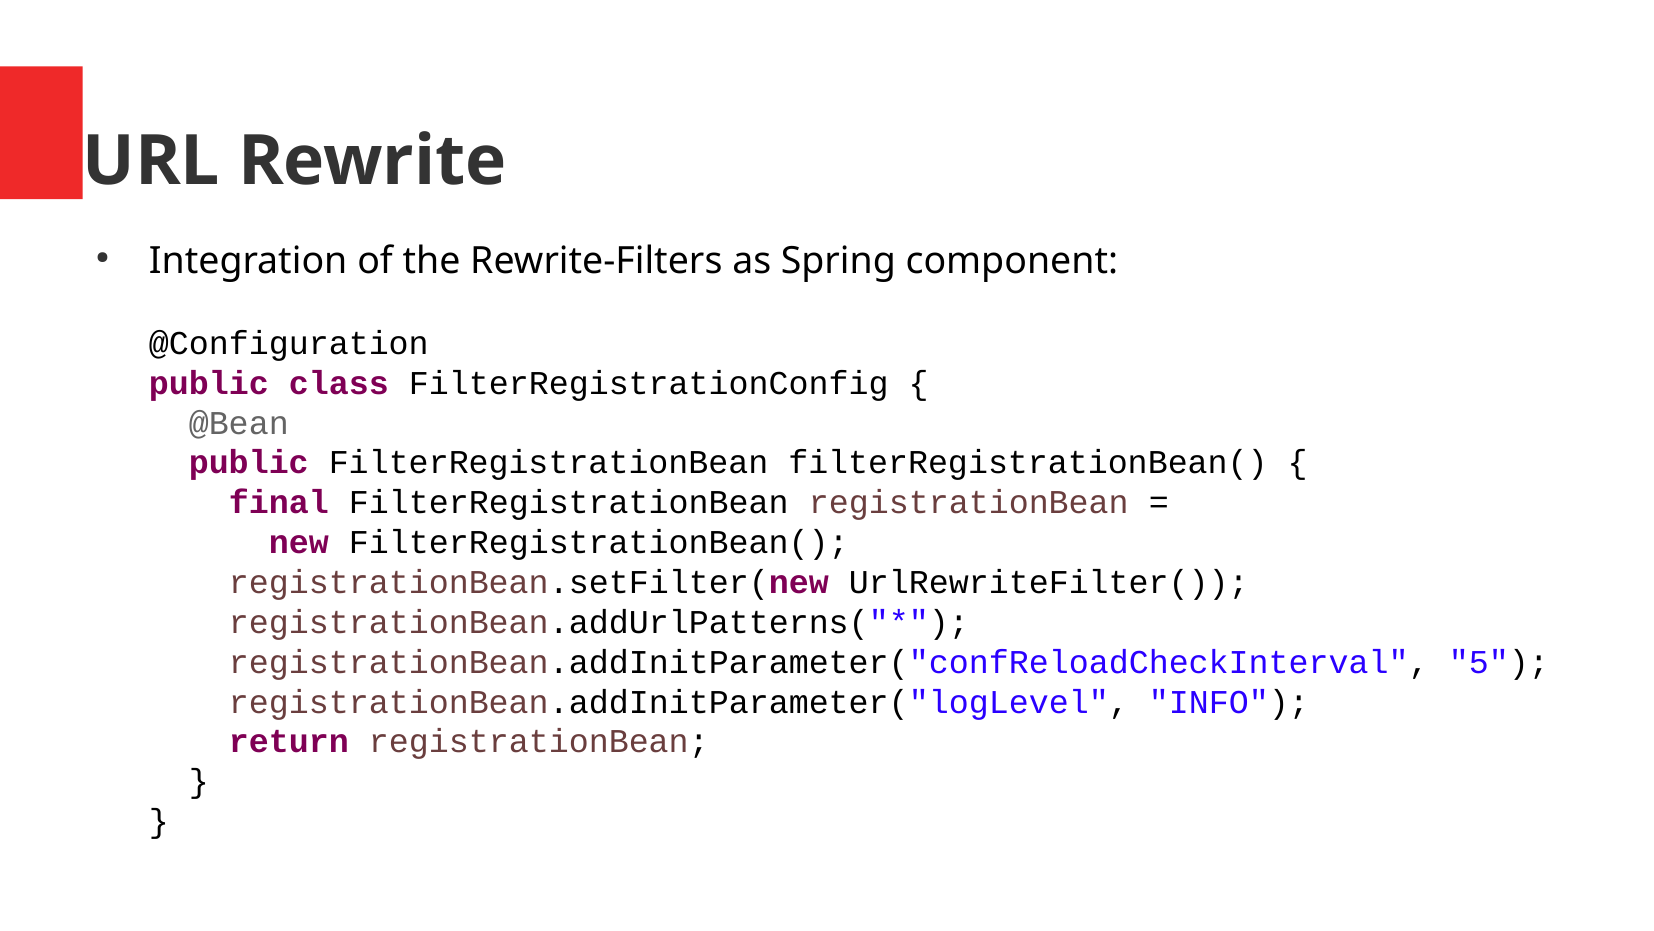

# URL Rewrite
Integration of the Rewrite-Filters as Spring component:
@Configuration
public class FilterRegistrationConfig {
 @Bean
 public FilterRegistrationBean filterRegistrationBean() {
 final FilterRegistrationBean registrationBean =
 new FilterRegistrationBean();
 registrationBean.setFilter(new UrlRewriteFilter());
 registrationBean.addUrlPatterns("*");
 registrationBean.addInitParameter("confReloadCheckInterval", "5");
 registrationBean.addInitParameter("logLevel", "INFO");
 return registrationBean;
 }
}